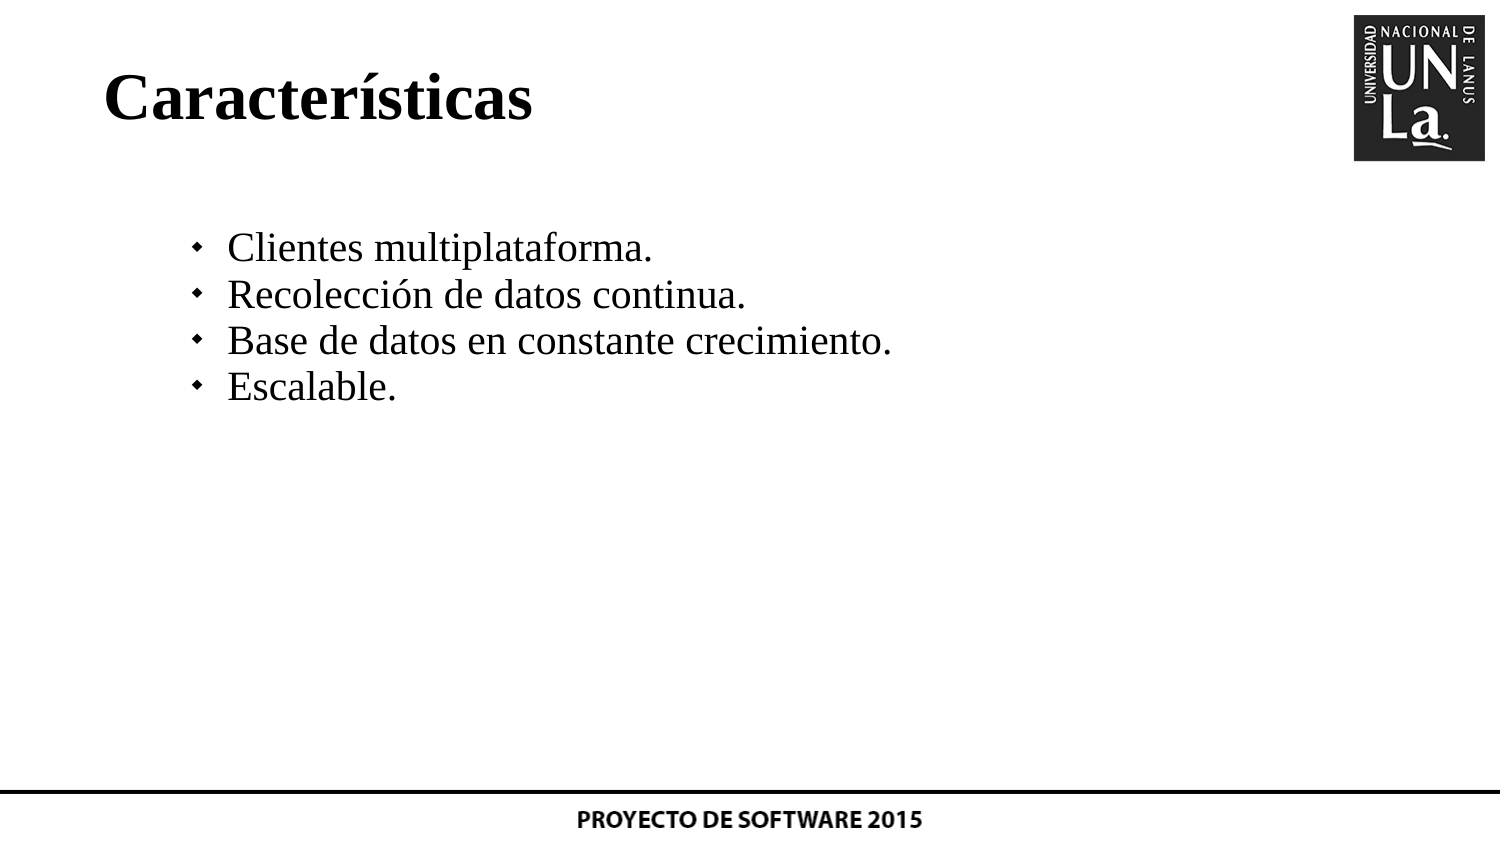

# Características
Clientes multiplataforma.
Recolección de datos continua.
Base de datos en constante crecimiento.
Escalable.